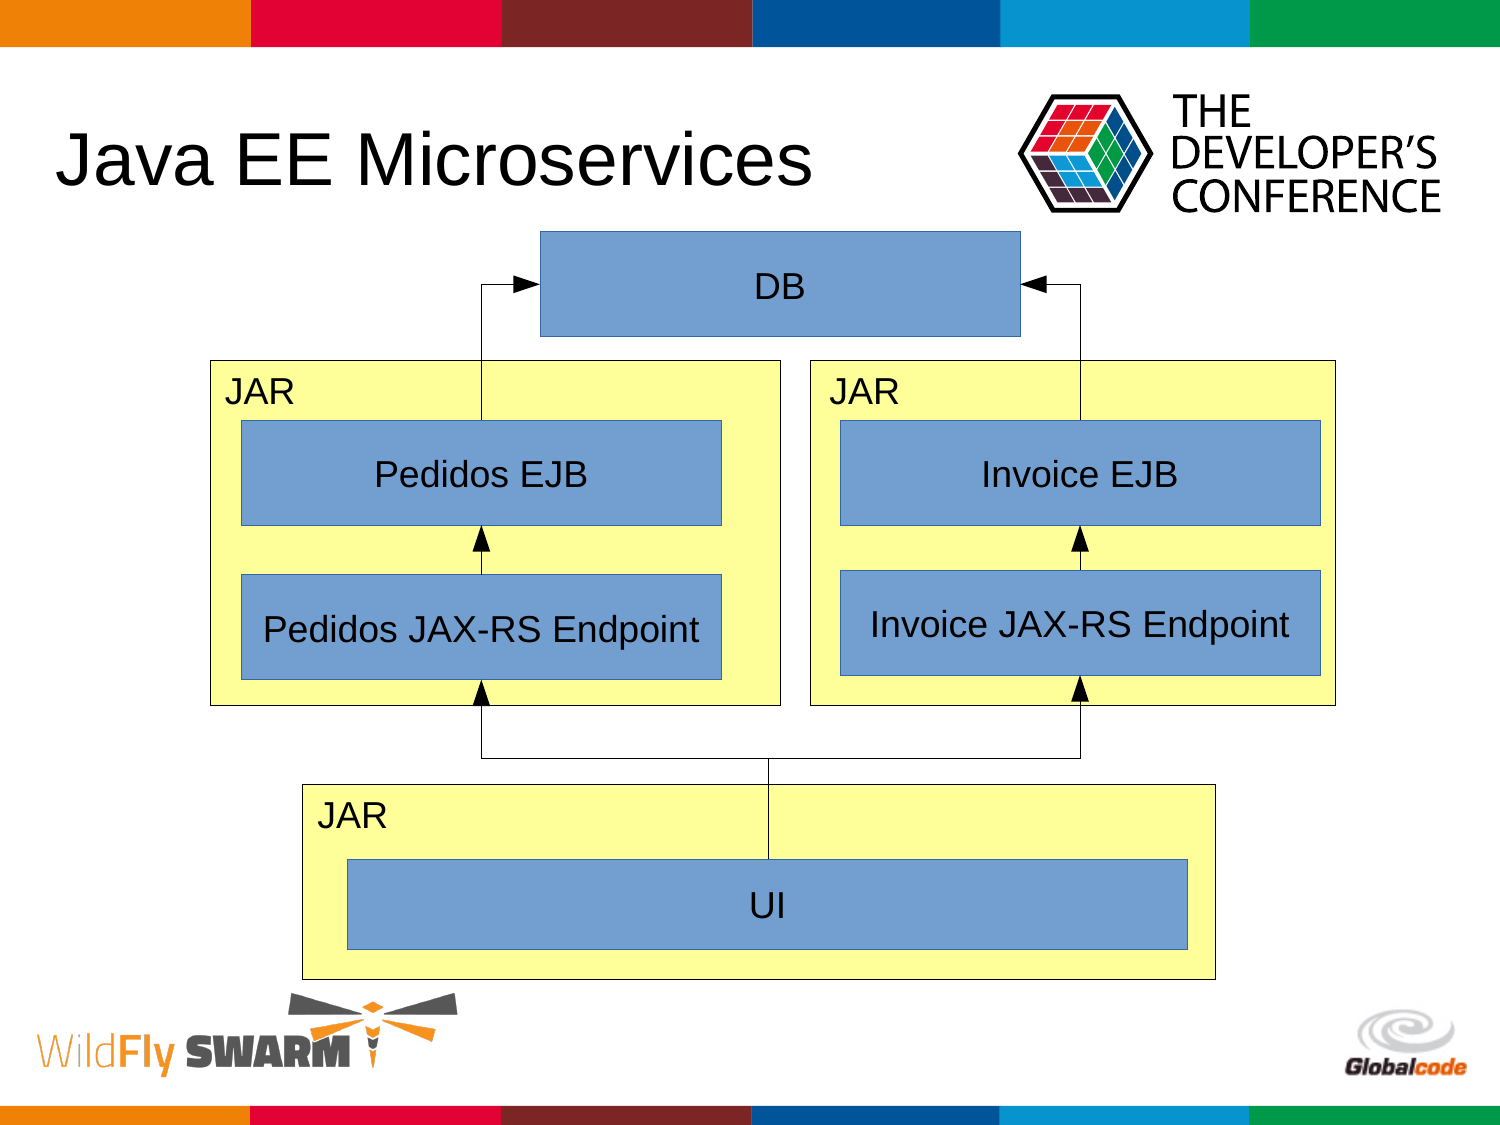

# Java EE Microservices
DB
JAR
JAR
Pedidos EJB
Invoice EJB
Invoice JAX-RS Endpoint
Pedidos JAX-RS Endpoint
JAR
UI